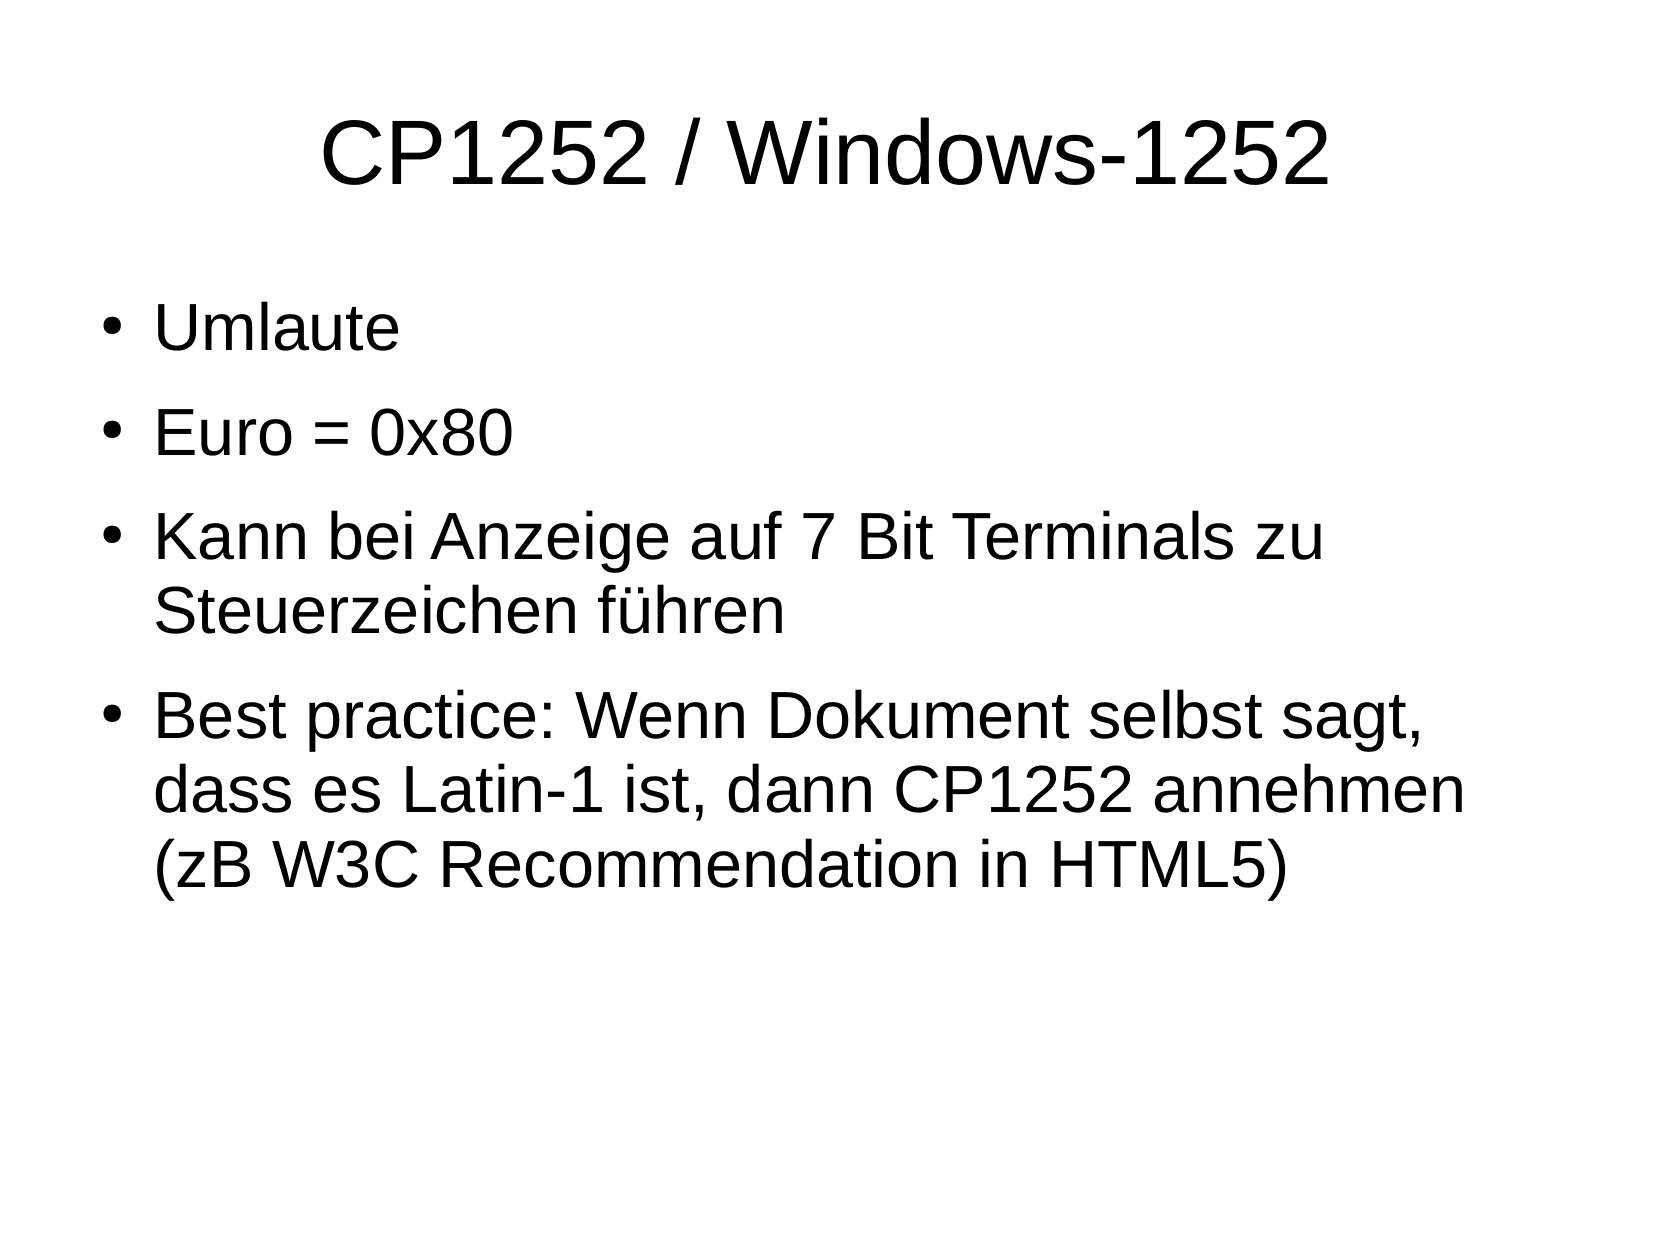

# CP1252 / Windows-1252
Umlaute
Euro = 0x80
Kann bei Anzeige auf 7 Bit Terminals zu Steuerzeichen führen
Best practice: Wenn Dokument selbst sagt, dass es Latin-1 ist, dann CP1252 annehmen
(zB W3C Recommendation in HTML5)